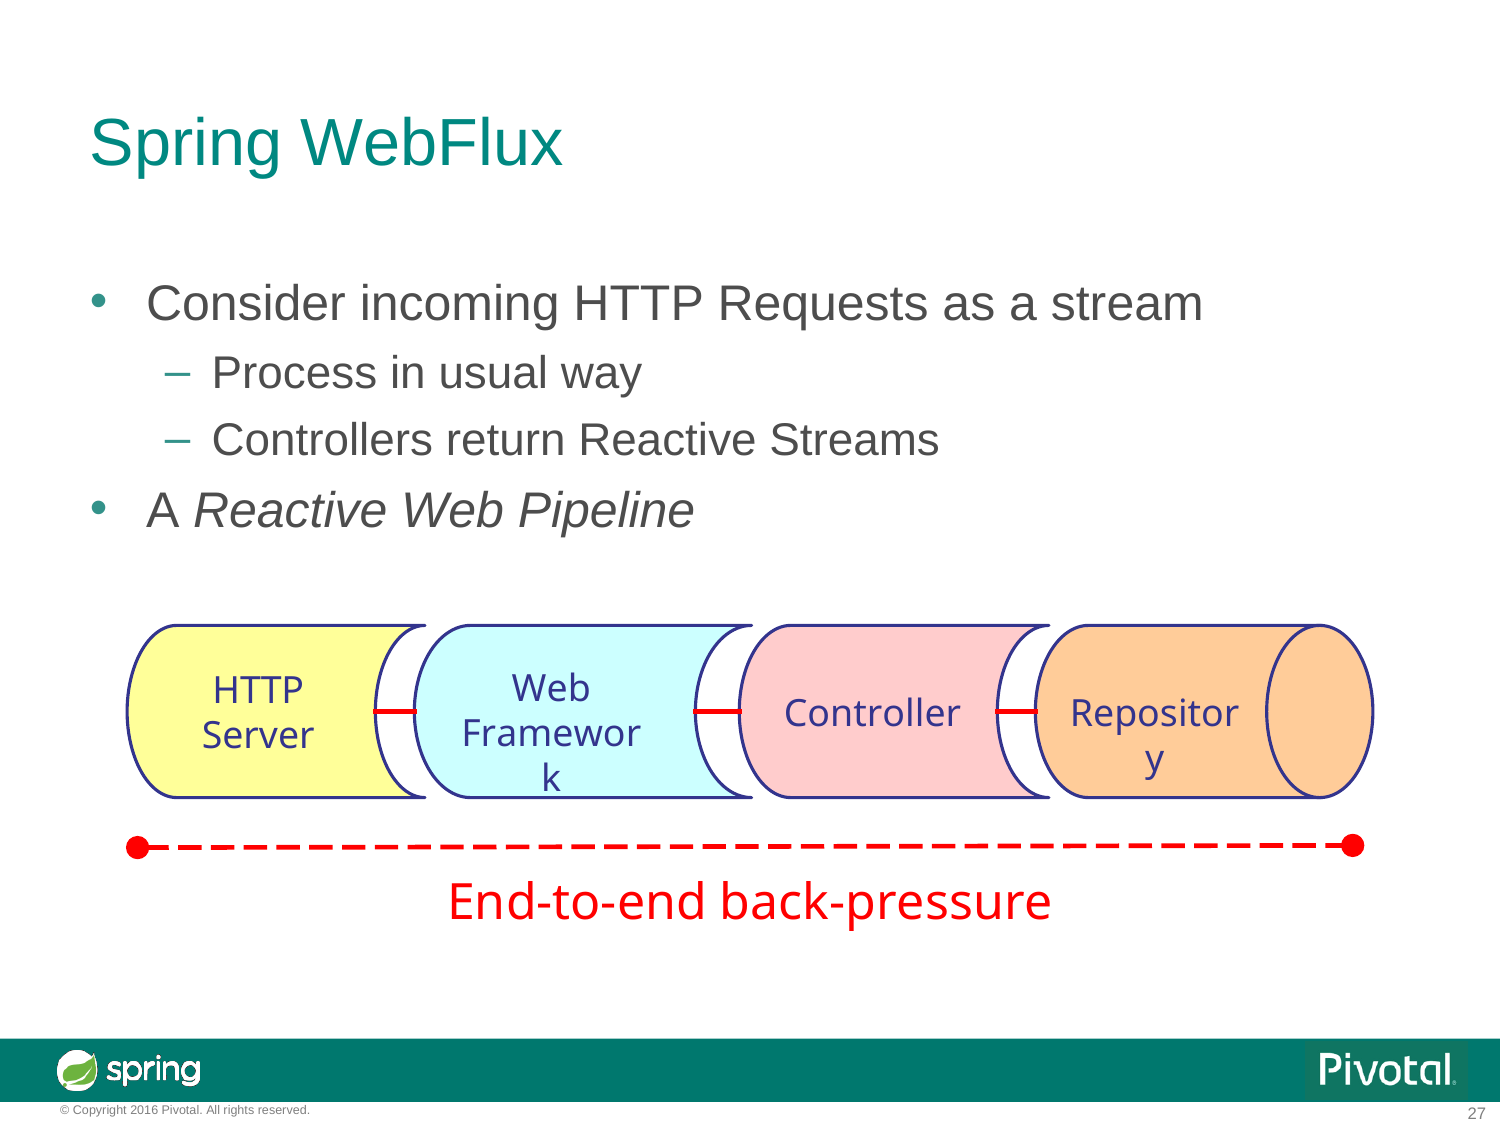

# Spring WebFlux
Consider incoming HTTP Requests as a stream
Process in usual way
Controllers return Reactive Streams
A Reactive Web Pipeline
Web
Framework
HTTP
Server
Controller
Repository
End-to-end back-pressure